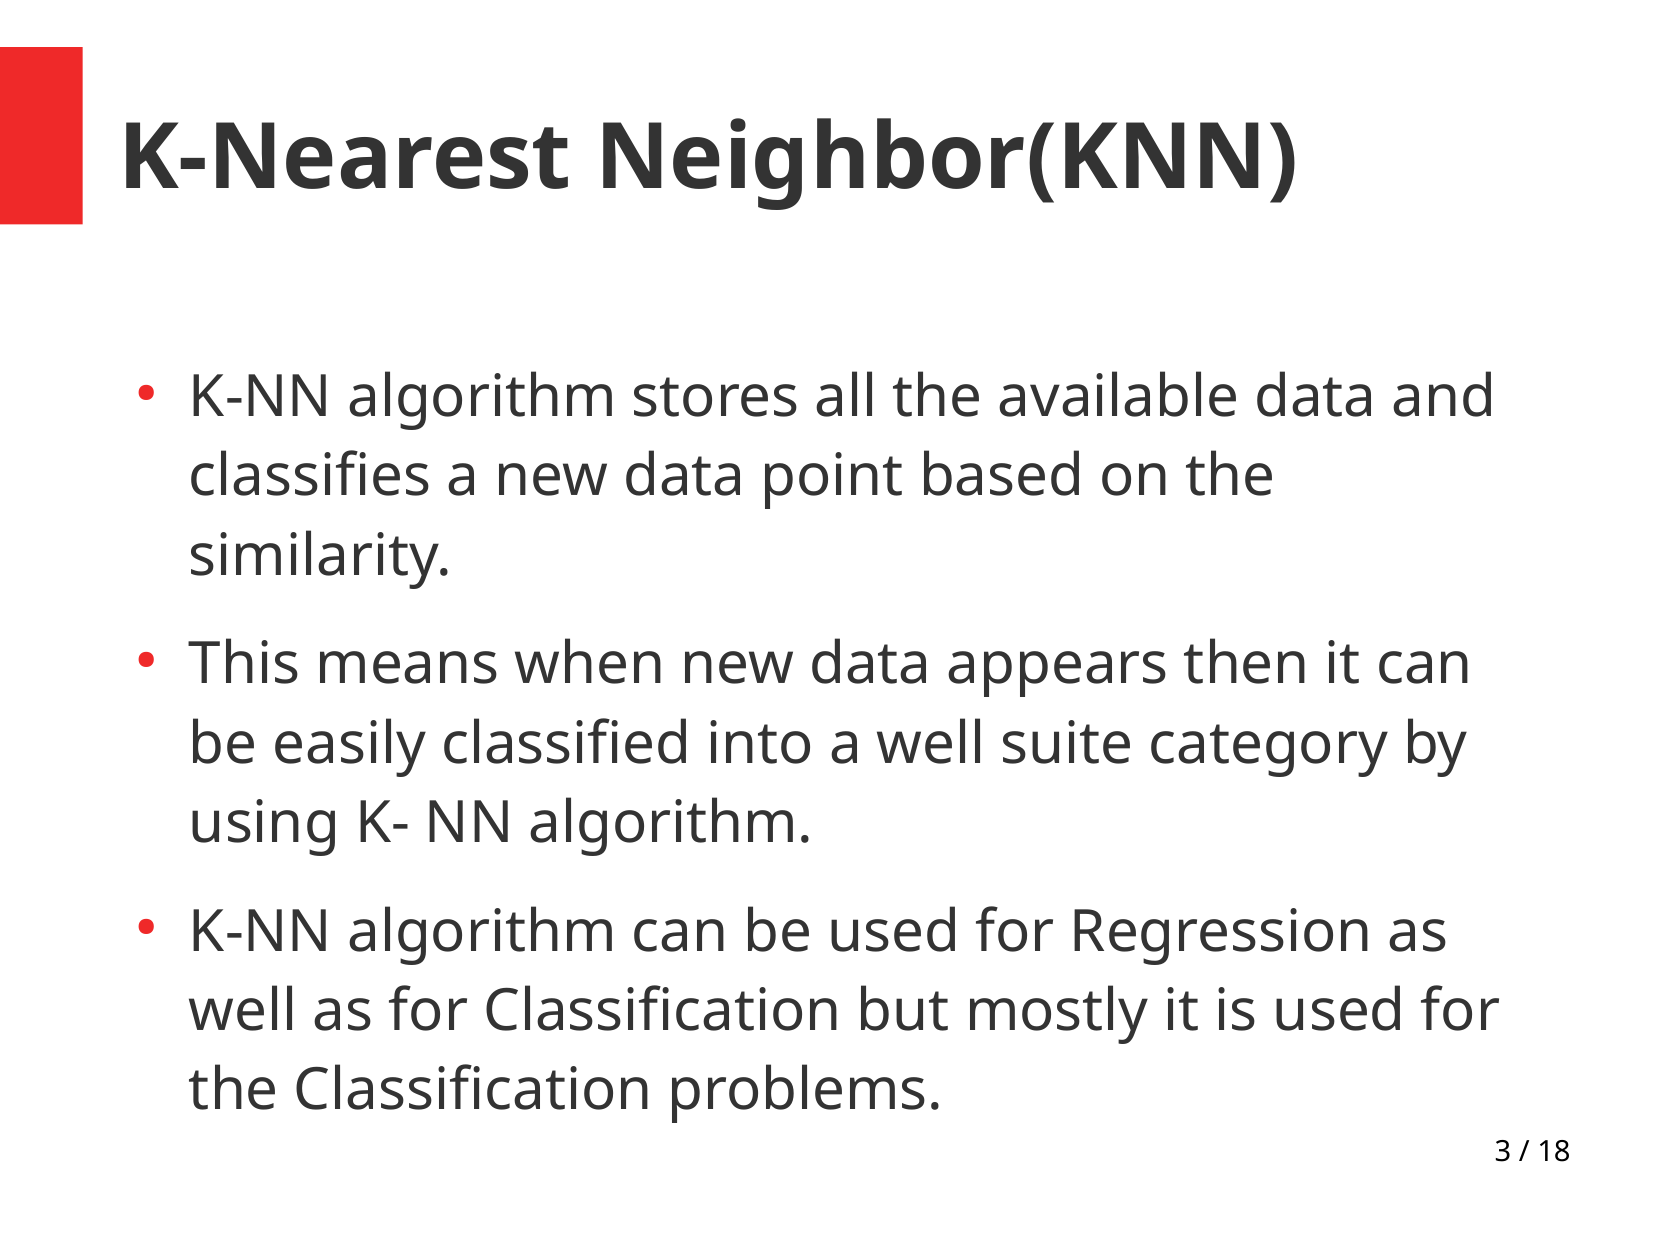

# K-Nearest Neighbor(KNN)
K-NN algorithm stores all the available data and classifies a new data point based on the similarity.
This means when new data appears then it can be easily classified into a well suite category by using K- NN algorithm.
K-NN algorithm can be used for Regression as well as for Classification but mostly it is used for the Classification problems.
3